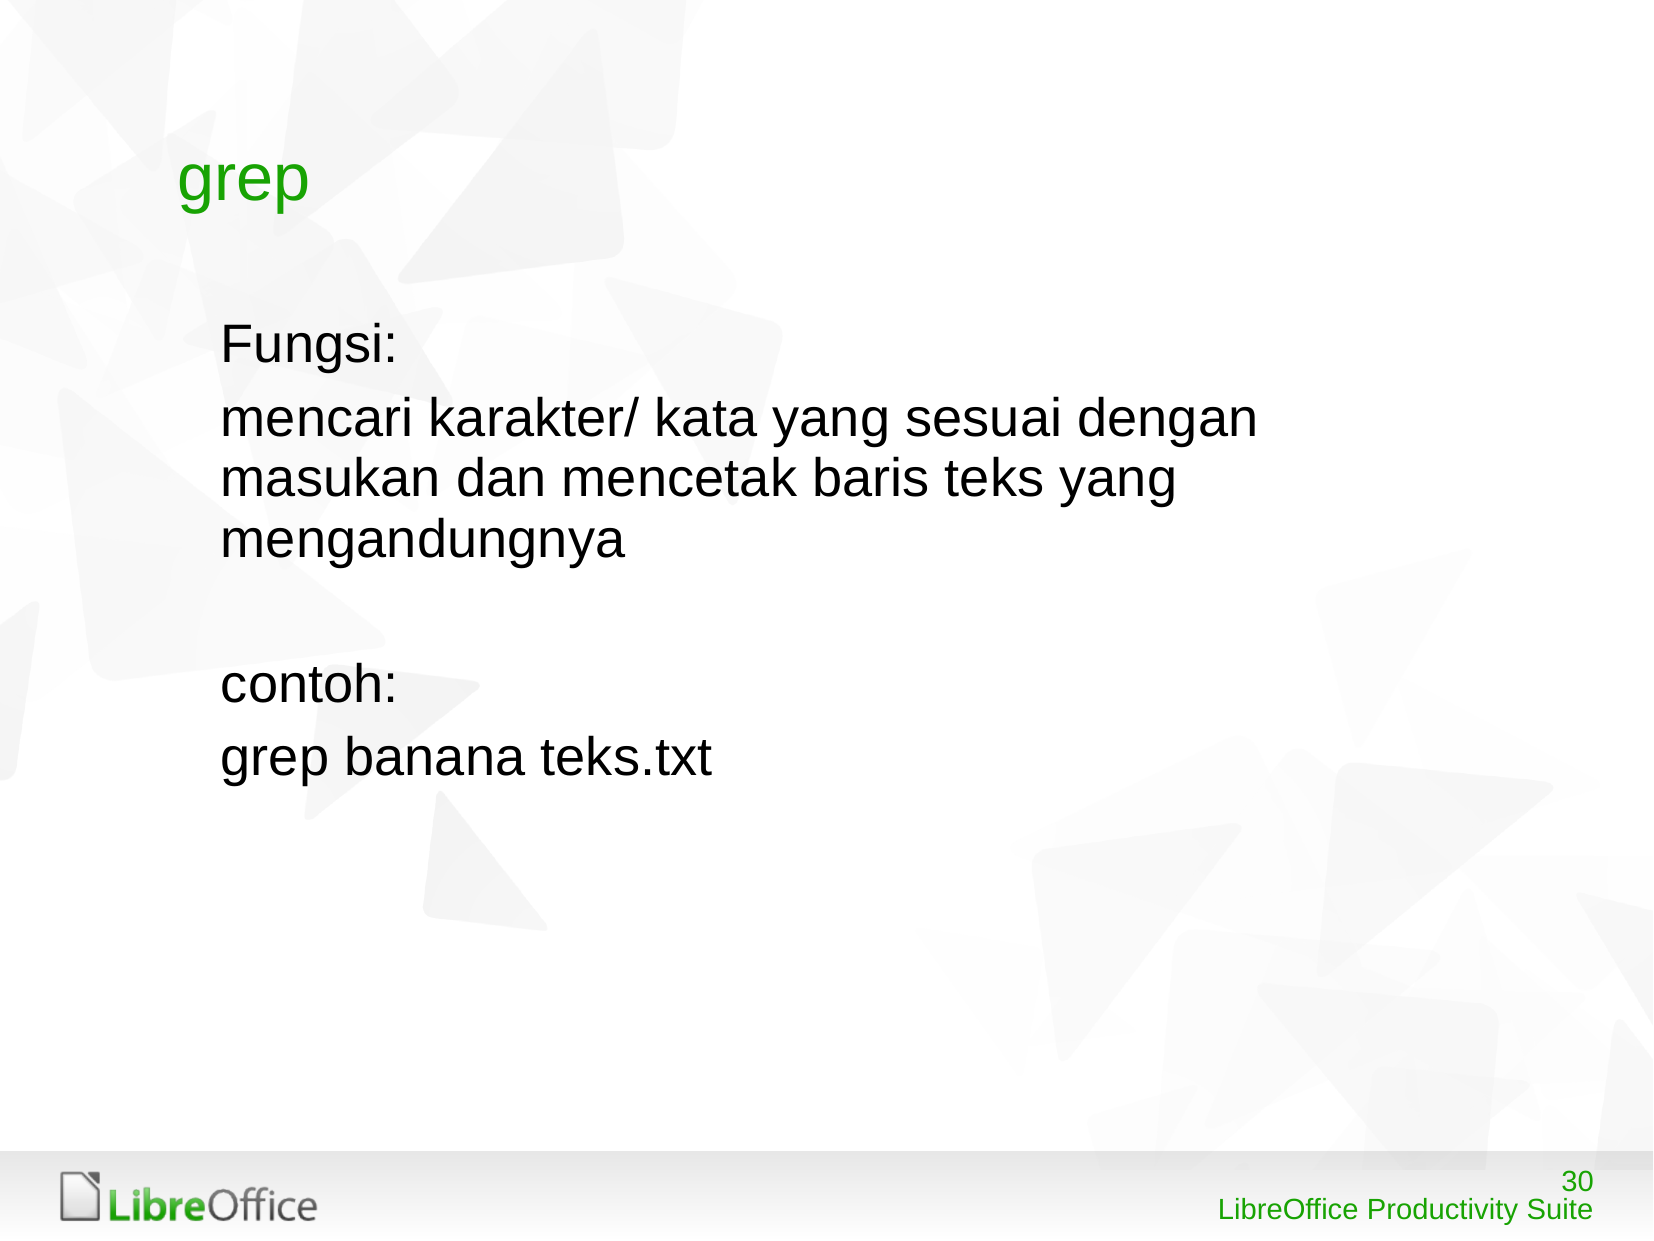

# grep
Fungsi:
mencari karakter/ kata yang sesuai dengan masukan dan mencetak baris teks yang mengandungnya
contoh:
grep banana teks.txt
30
LibreOffice Productivity Suite